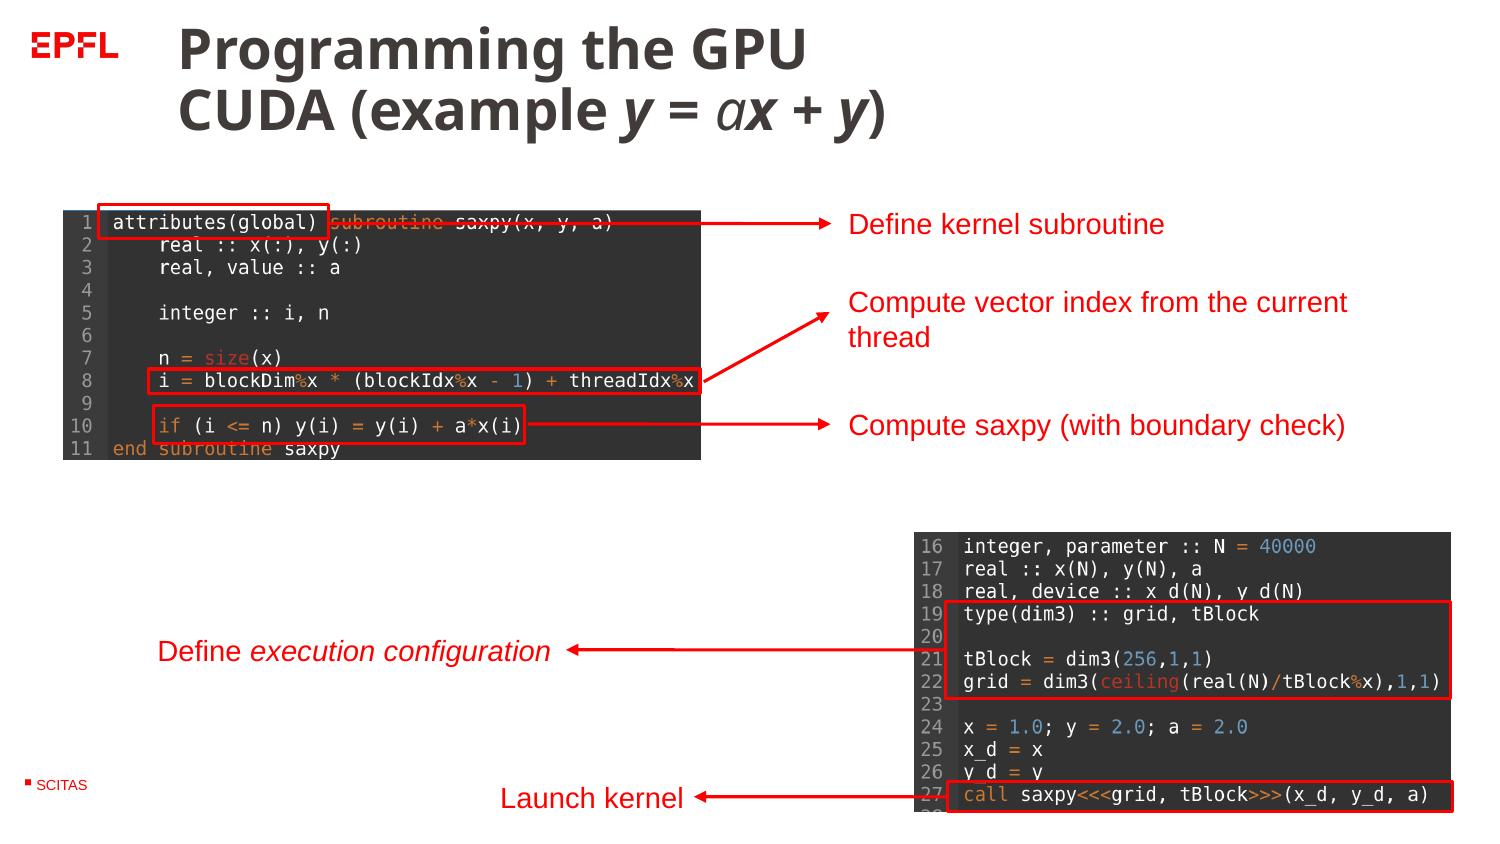

# Programming the GPU CUDA (example y = ax + y)
Define kernel subroutine
Compute vector index from the current thread
Compute saxpy (with boundary check)
Define execution configuration
Launch kernel